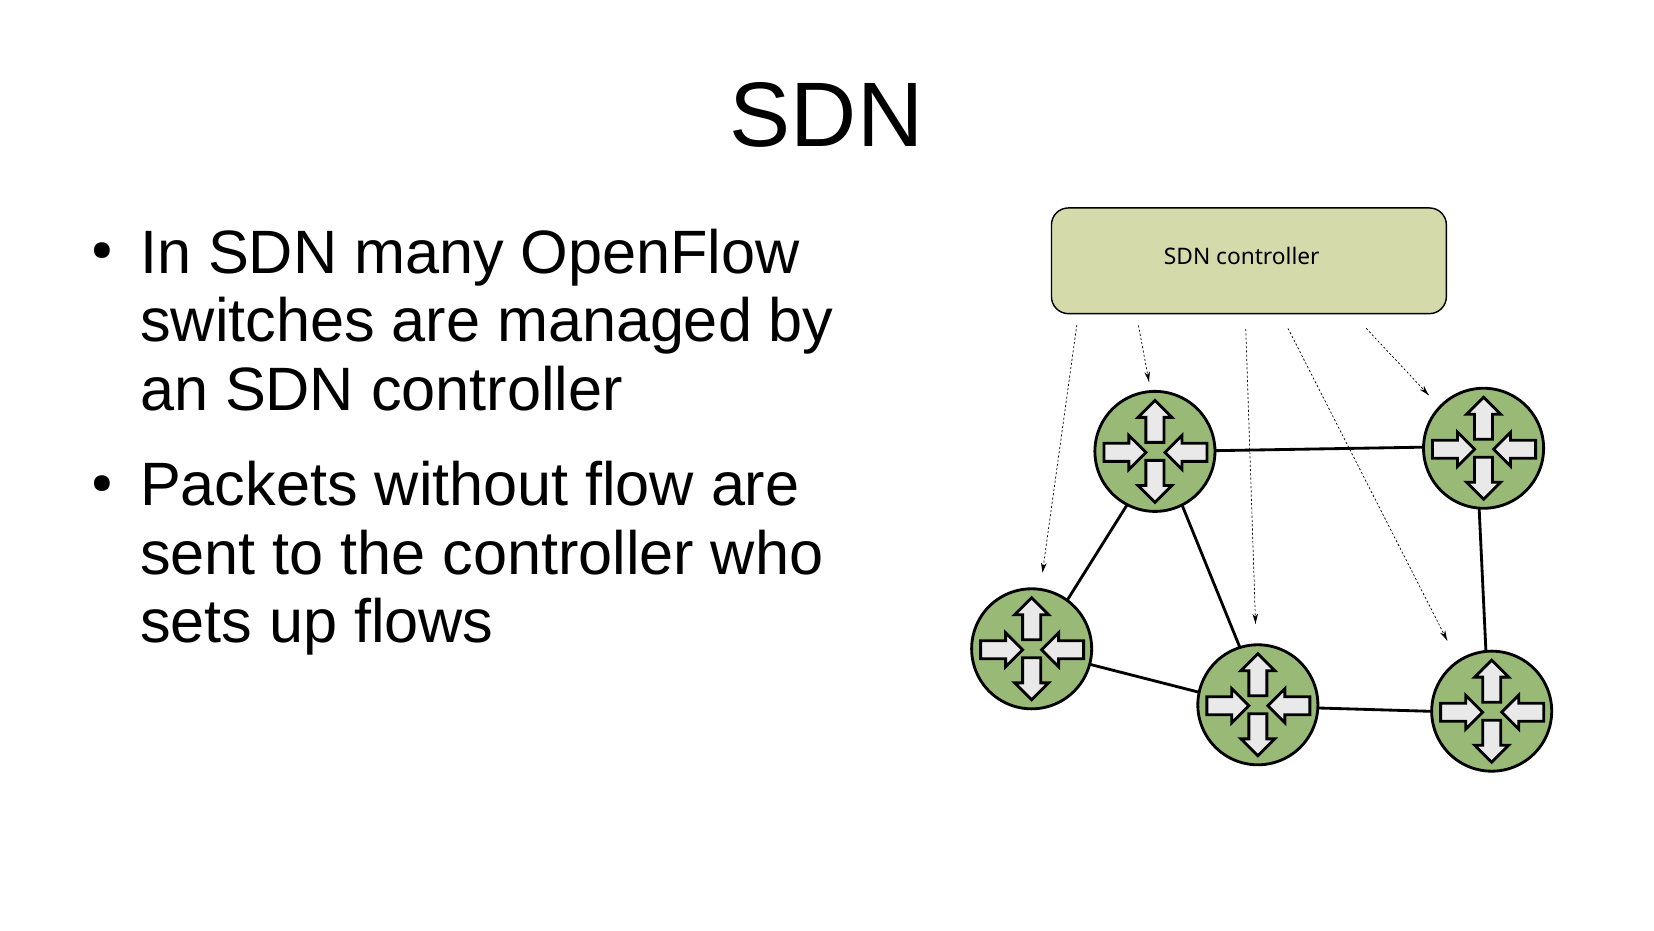

# SDN
In SDN many OpenFlow switches are managed by an SDN controller
Packets without flow are sent to the controller who sets up flows